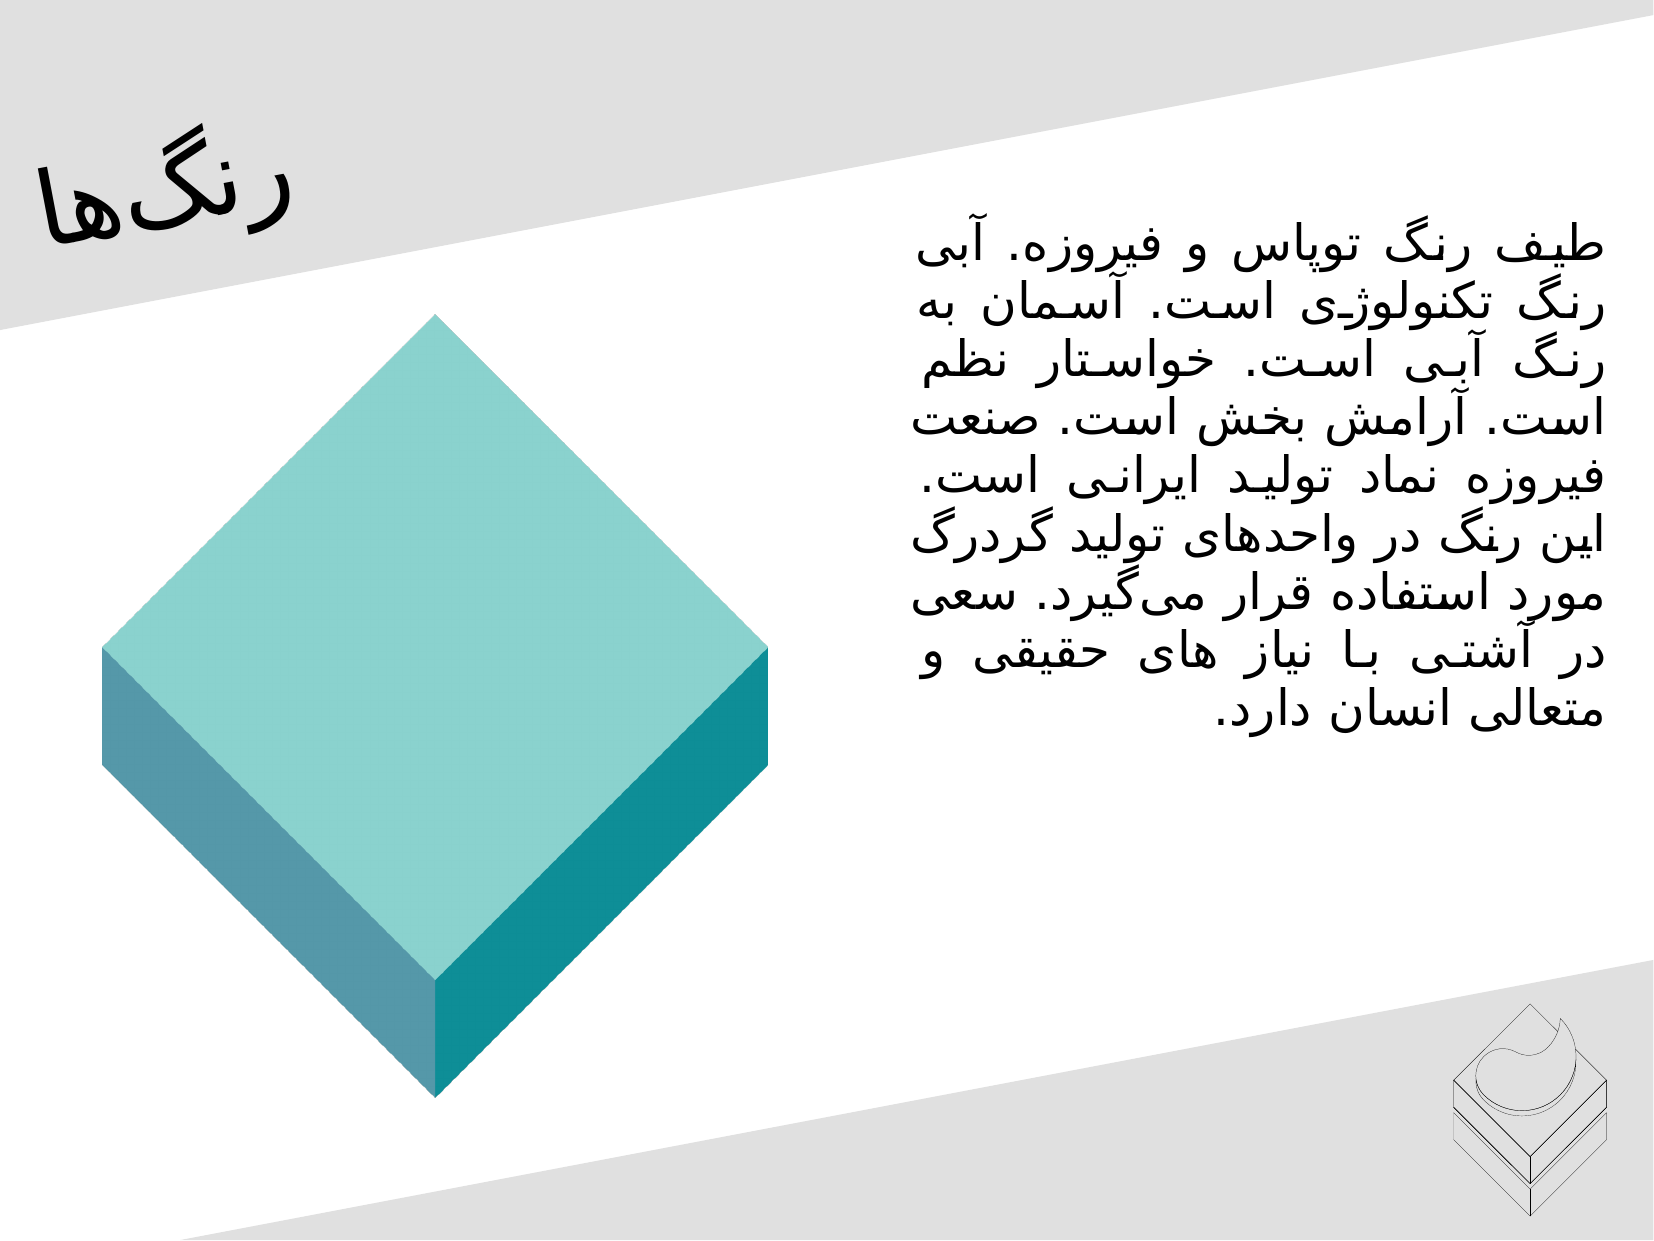

# رنگ‌ها
طیف رنگ توپاس و فیروزه. آبی رنگ تکنولوژی است. آسمان به رنگ آبی است. خواستار نظم است. آرامش بخش است. صنعت فیروزه نماد تولید ایرانی است. این رنگ در واحدهای تولید گردرگ مورد استفاده قرار می‌گیرد. سعی در آشتی با نیاز های حقیقی و متعالی انسان دارد.